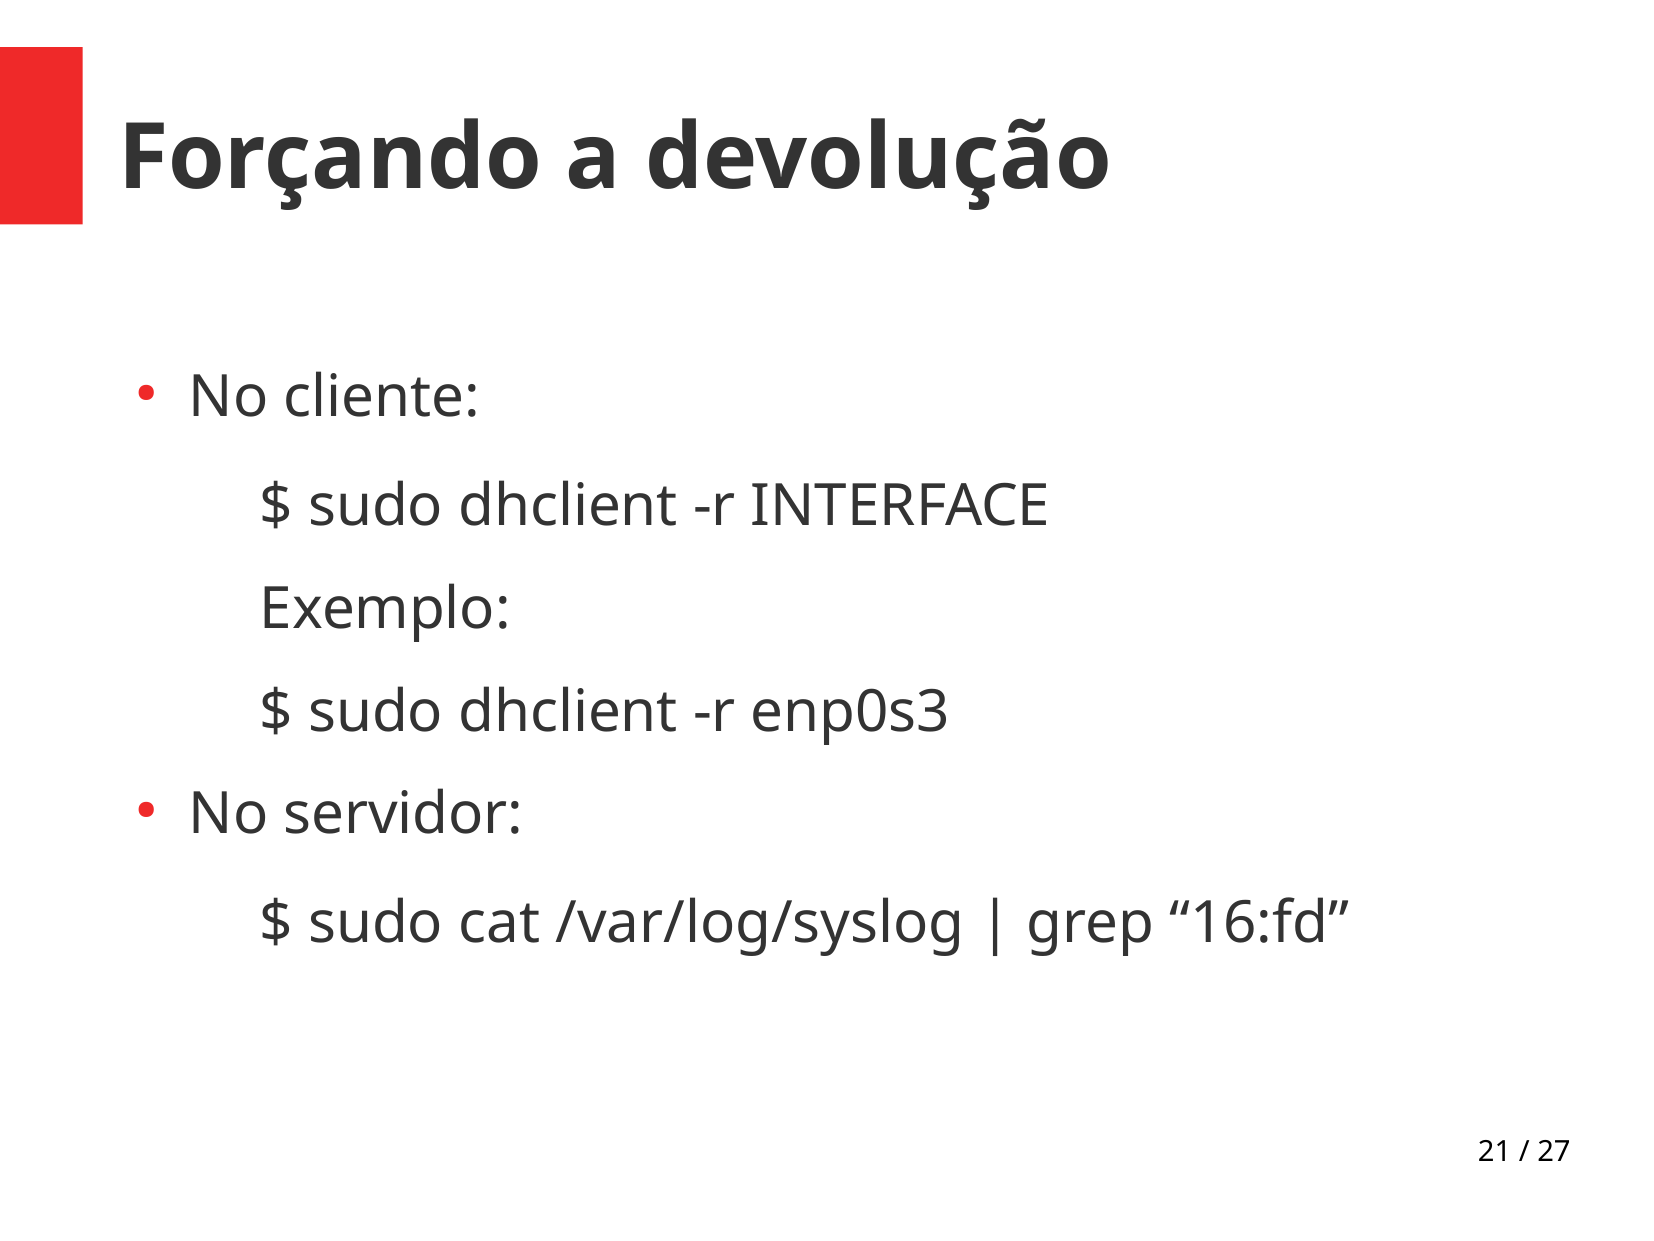

# Forçando a devolução
No cliente:
$ sudo dhclient -r INTERFACE
Exemplo:
$ sudo dhclient -r enp0s3
No servidor:
$ sudo cat /var/log/syslog | grep “16:fd”
21